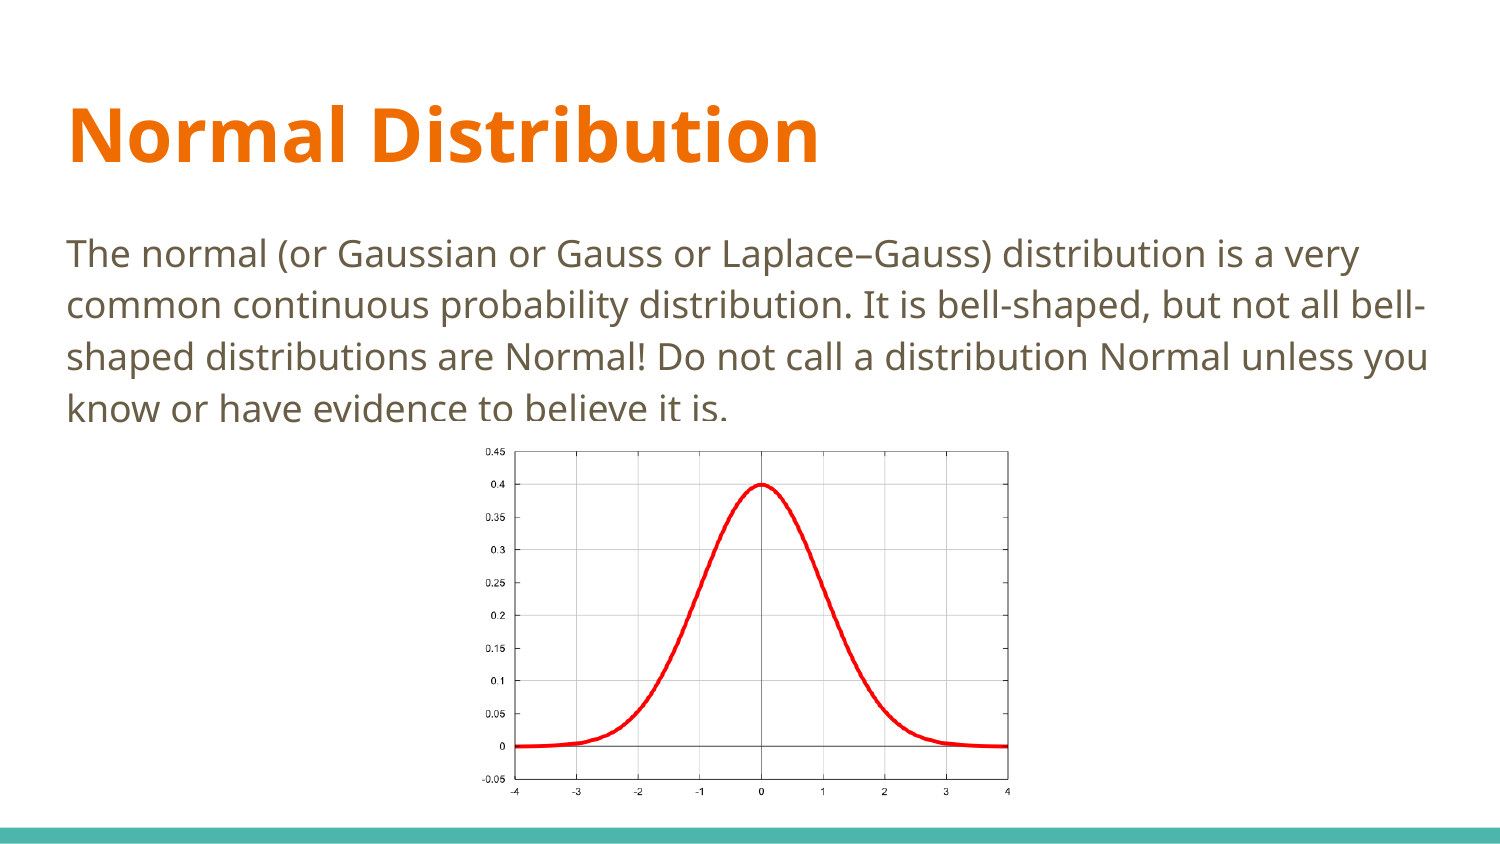

# Normal Distribution
The normal (or Gaussian or Gauss or Laplace–Gauss) distribution is a very common continuous probability distribution. It is bell-shaped, but not all bell-shaped distributions are Normal! Do not call a distribution Normal unless you know or have evidence to believe it is.